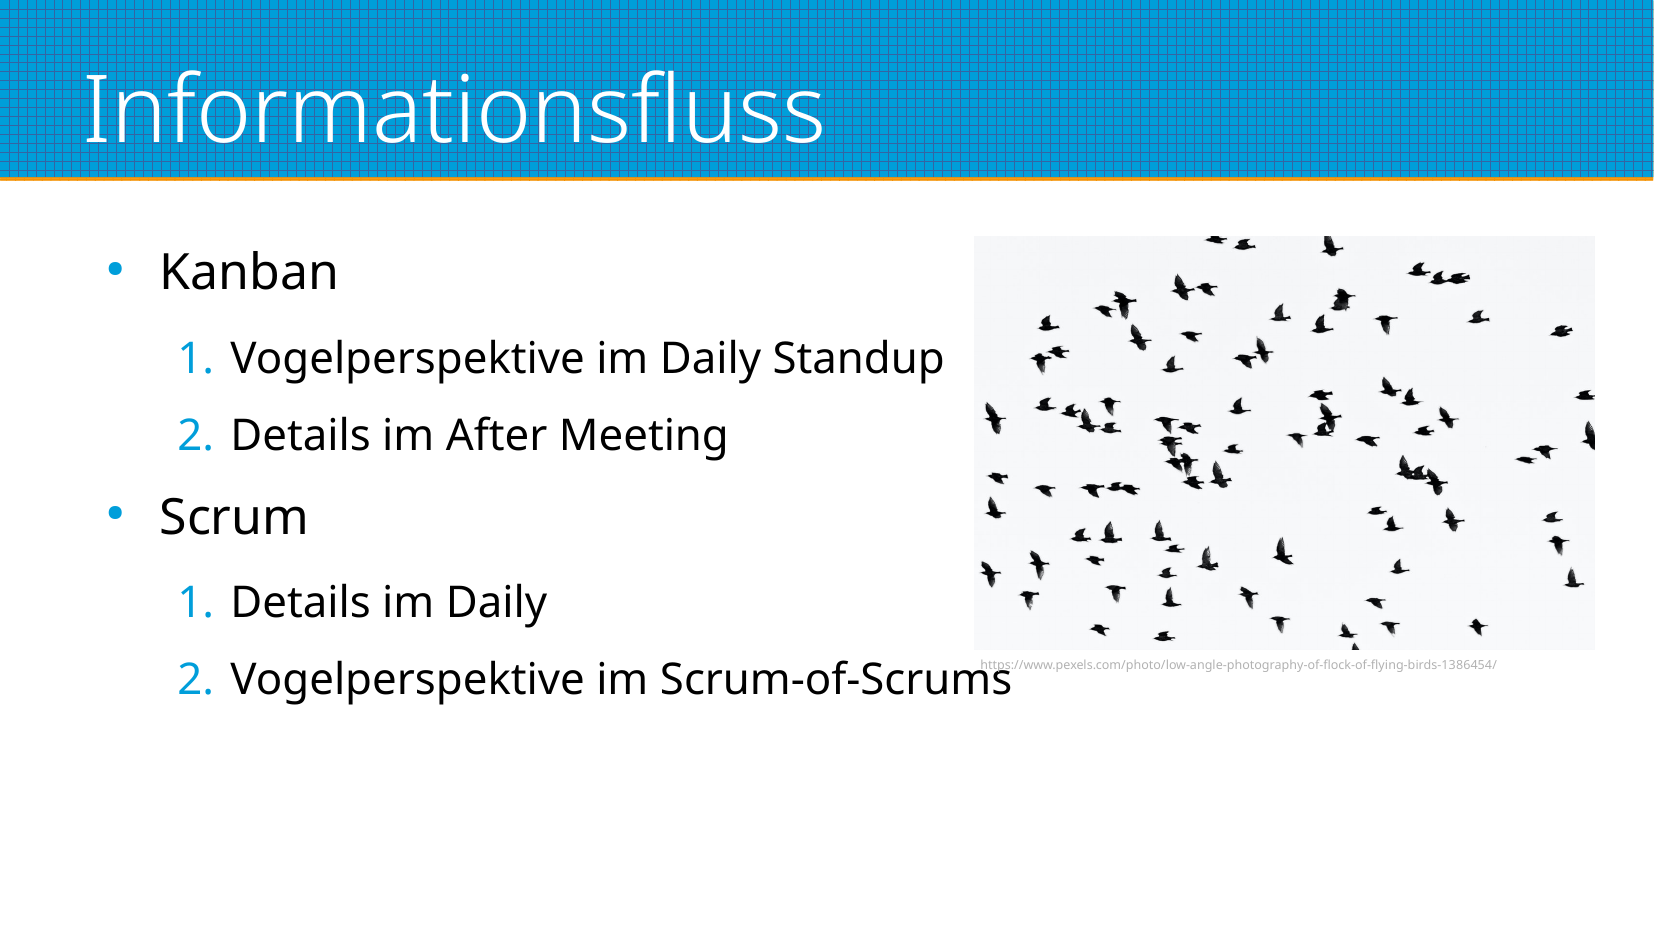

# Informationsfluss
Kanban
Vogelperspektive im Daily Standup
Details im After Meeting
Scrum
Details im Daily
Vogelperspektive im Scrum-of-Scrums
https://www.pexels.com/photo/low-angle-photography-of-flock-of-flying-birds-1386454/